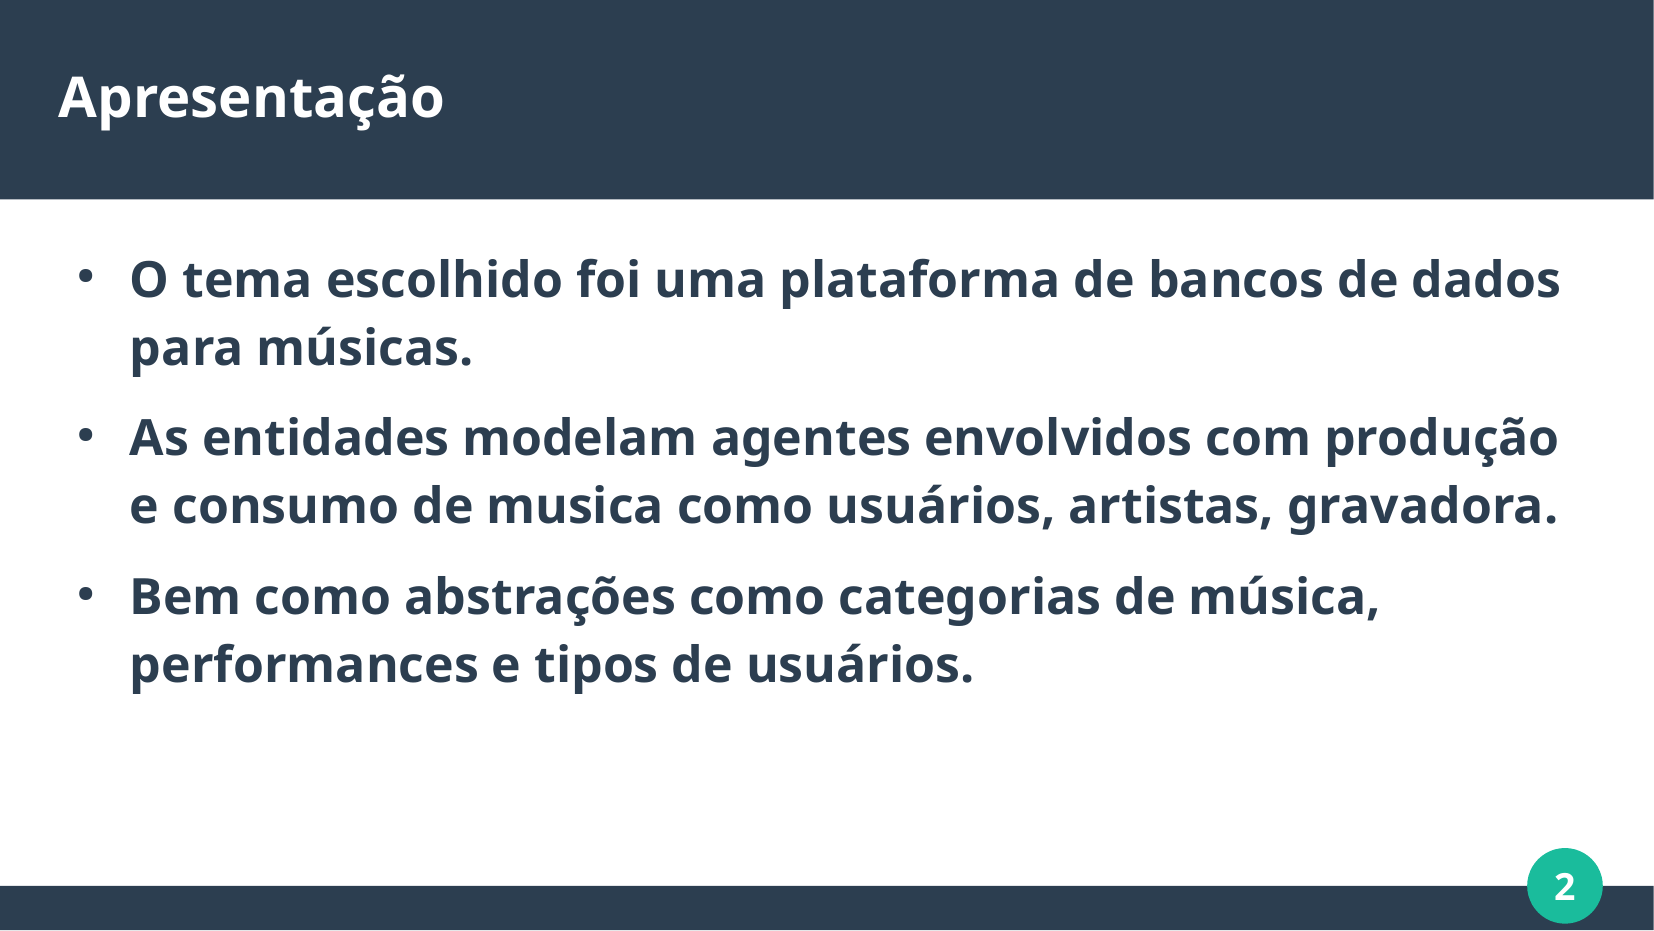

# Apresentação
O tema escolhido foi uma plataforma de bancos de dados para músicas.
As entidades modelam agentes envolvidos com produção e consumo de musica como usuários, artistas, gravadora.
Bem como abstrações como categorias de música, performances e tipos de usuários.